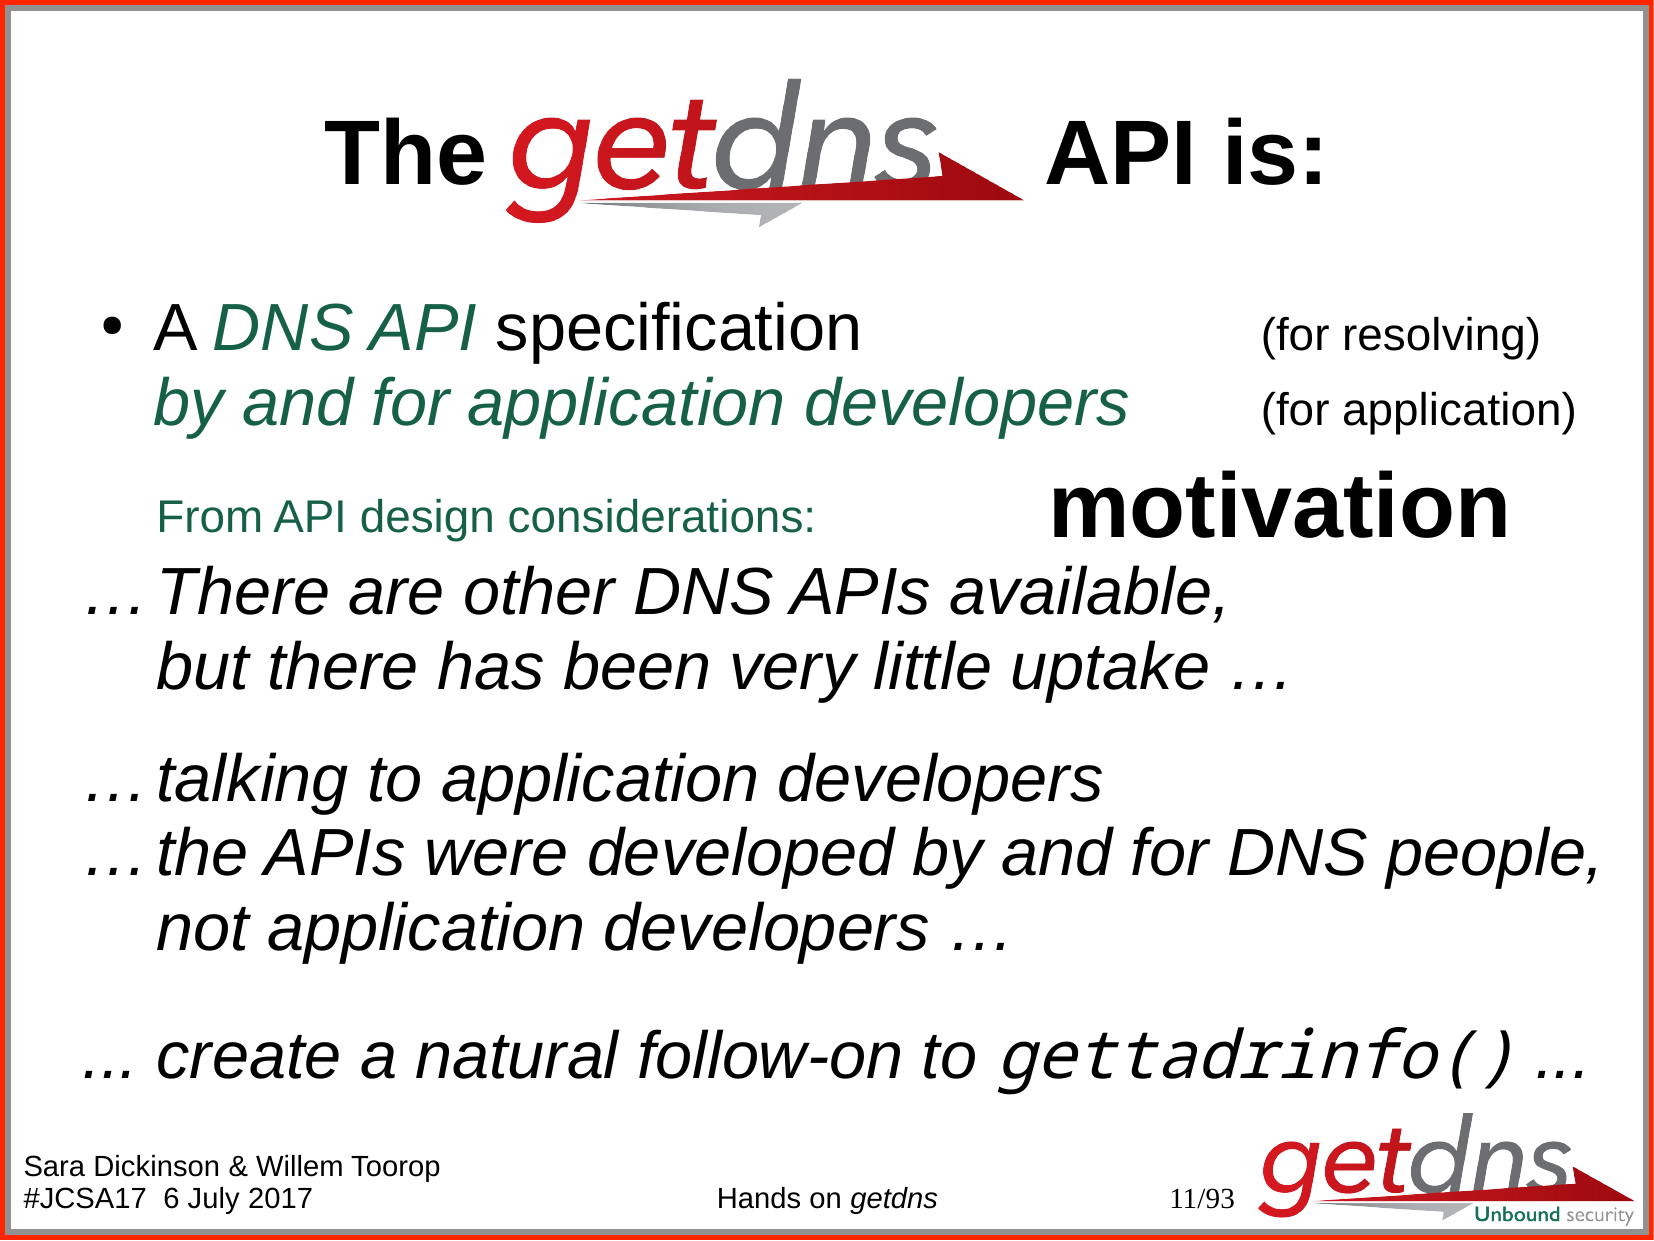

# The API is:
A DNS API specification						(for resolving)
by and for application developers		(for application)
	From API design considerations:
…	There are other DNS APIs available,
	but there has been very little uptake …
…	talking to application developers
…	the APIs were developed by and for DNS people,
	not application developers …
... create a natural follow-on to gettadrinfo() ...
motivation
11